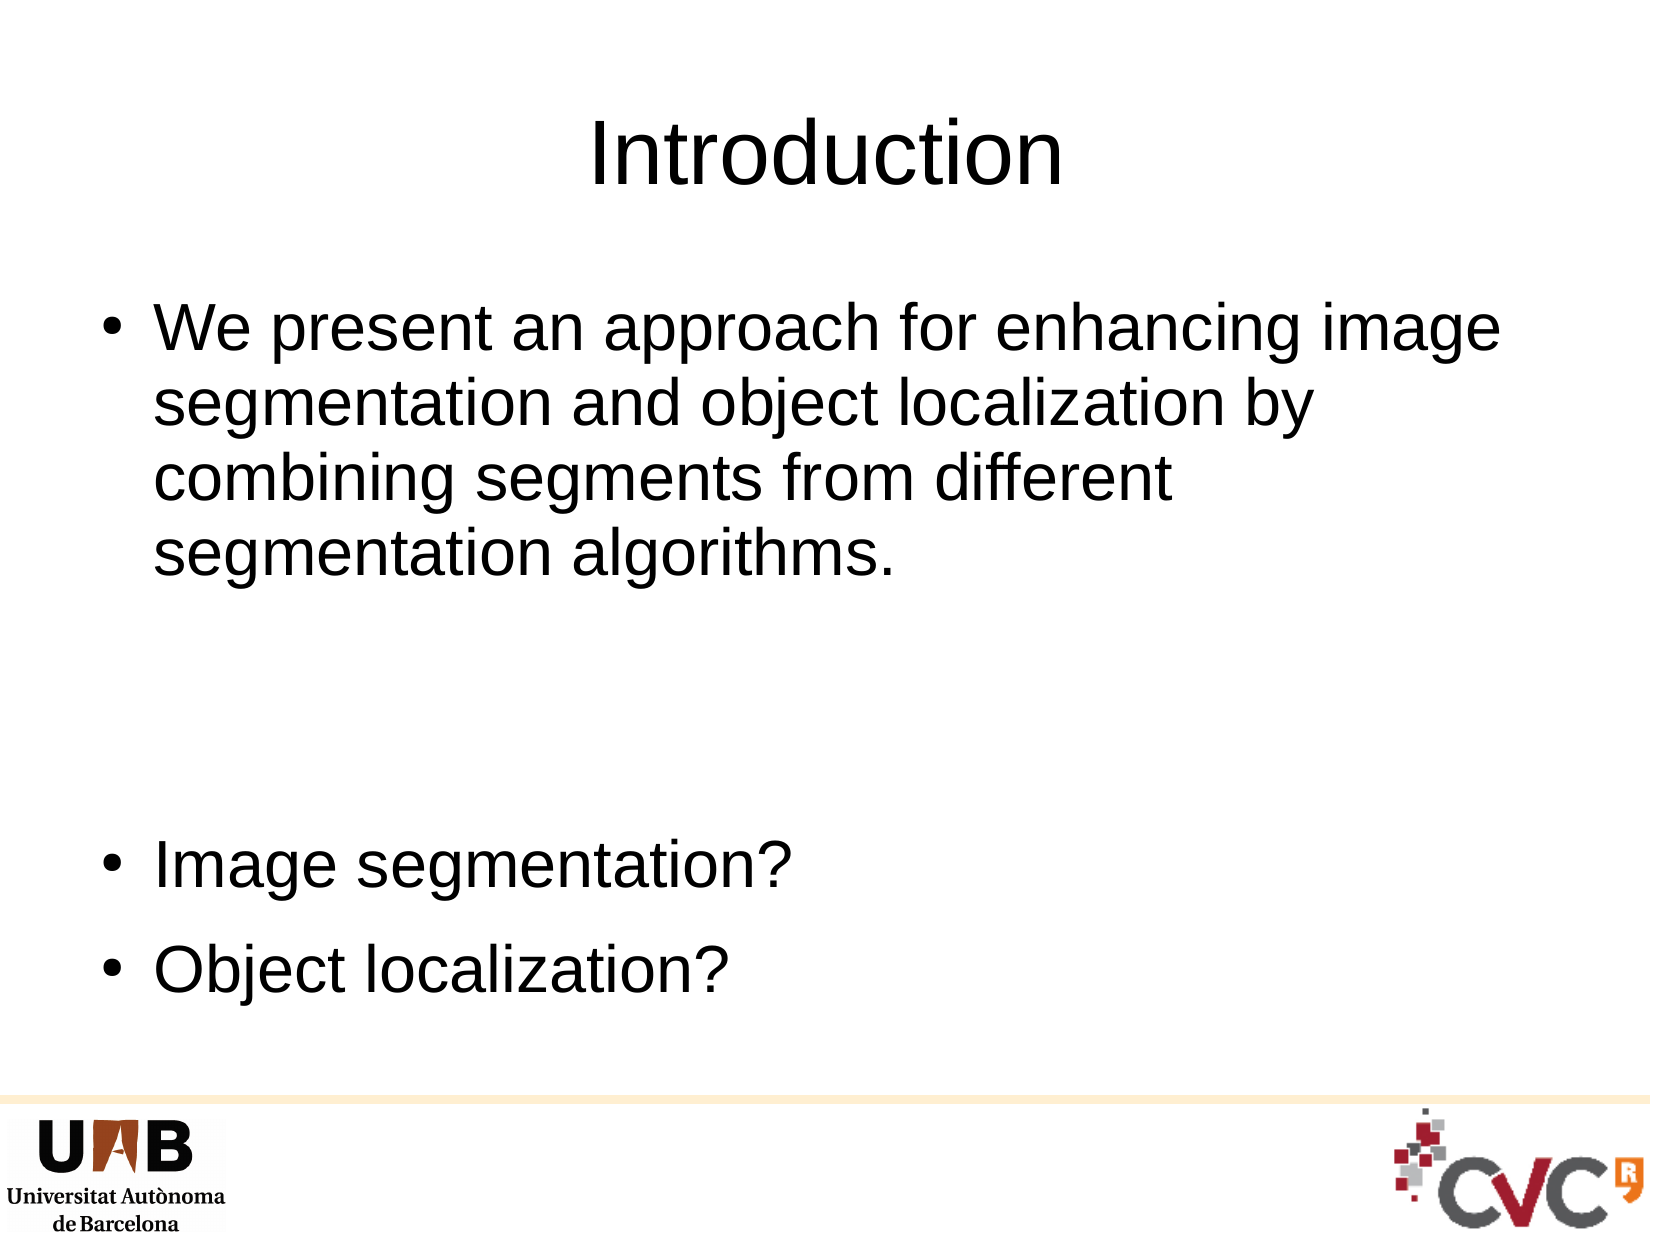

# Introduction
We present an approach for enhancing image segmentation and object localization by combining segments from different segmentation algorithms.
Image segmentation?
Object localization?